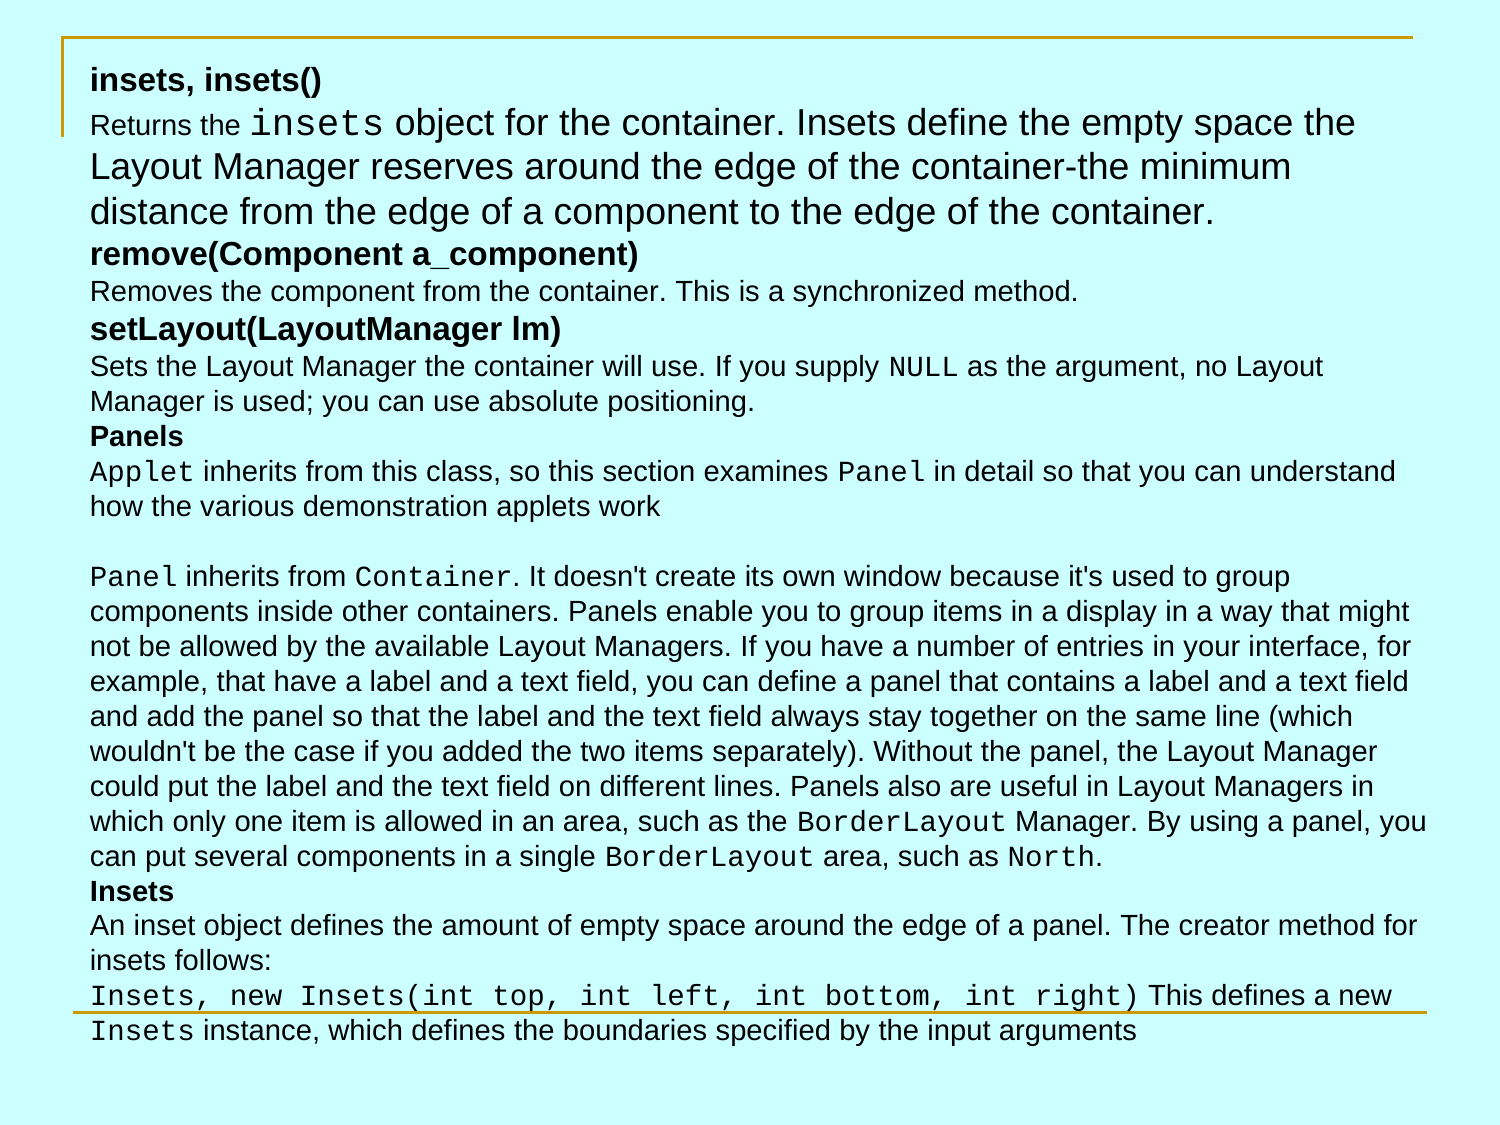

insets, insets()
Returns the insets object for the container. Insets define the empty space the Layout Manager reserves around the edge of the container-the minimum distance from the edge of a component to the edge of the container.
remove(Component a_component)
Removes the component from the container. This is a synchronized method.
setLayout(LayoutManager lm)
Sets the Layout Manager the container will use. If you supply NULL as the argument, no Layout Manager is used; you can use absolute positioning.
Panels
Applet inherits from this class, so this section examines Panel in detail so that you can understand how the various demonstration applets work
Panel inherits from Container. It doesn't create its own window because it's used to group components inside other containers. Panels enable you to group items in a display in a way that might not be allowed by the available Layout Managers. If you have a number of entries in your interface, for example, that have a label and a text field, you can define a panel that contains a label and a text field and add the panel so that the label and the text field always stay together on the same line (which wouldn't be the case if you added the two items separately). Without the panel, the Layout Manager could put the label and the text field on different lines. Panels also are useful in Layout Managers in which only one item is allowed in an area, such as the BorderLayout Manager. By using a panel, you can put several components in a single BorderLayout area, such as North.
Insets
An inset object defines the amount of empty space around the edge of a panel. The creator method for insets follows:
Insets, new Insets(int top, int left, int bottom, int right) This defines a new Insets instance, which defines the boundaries specified by the input arguments